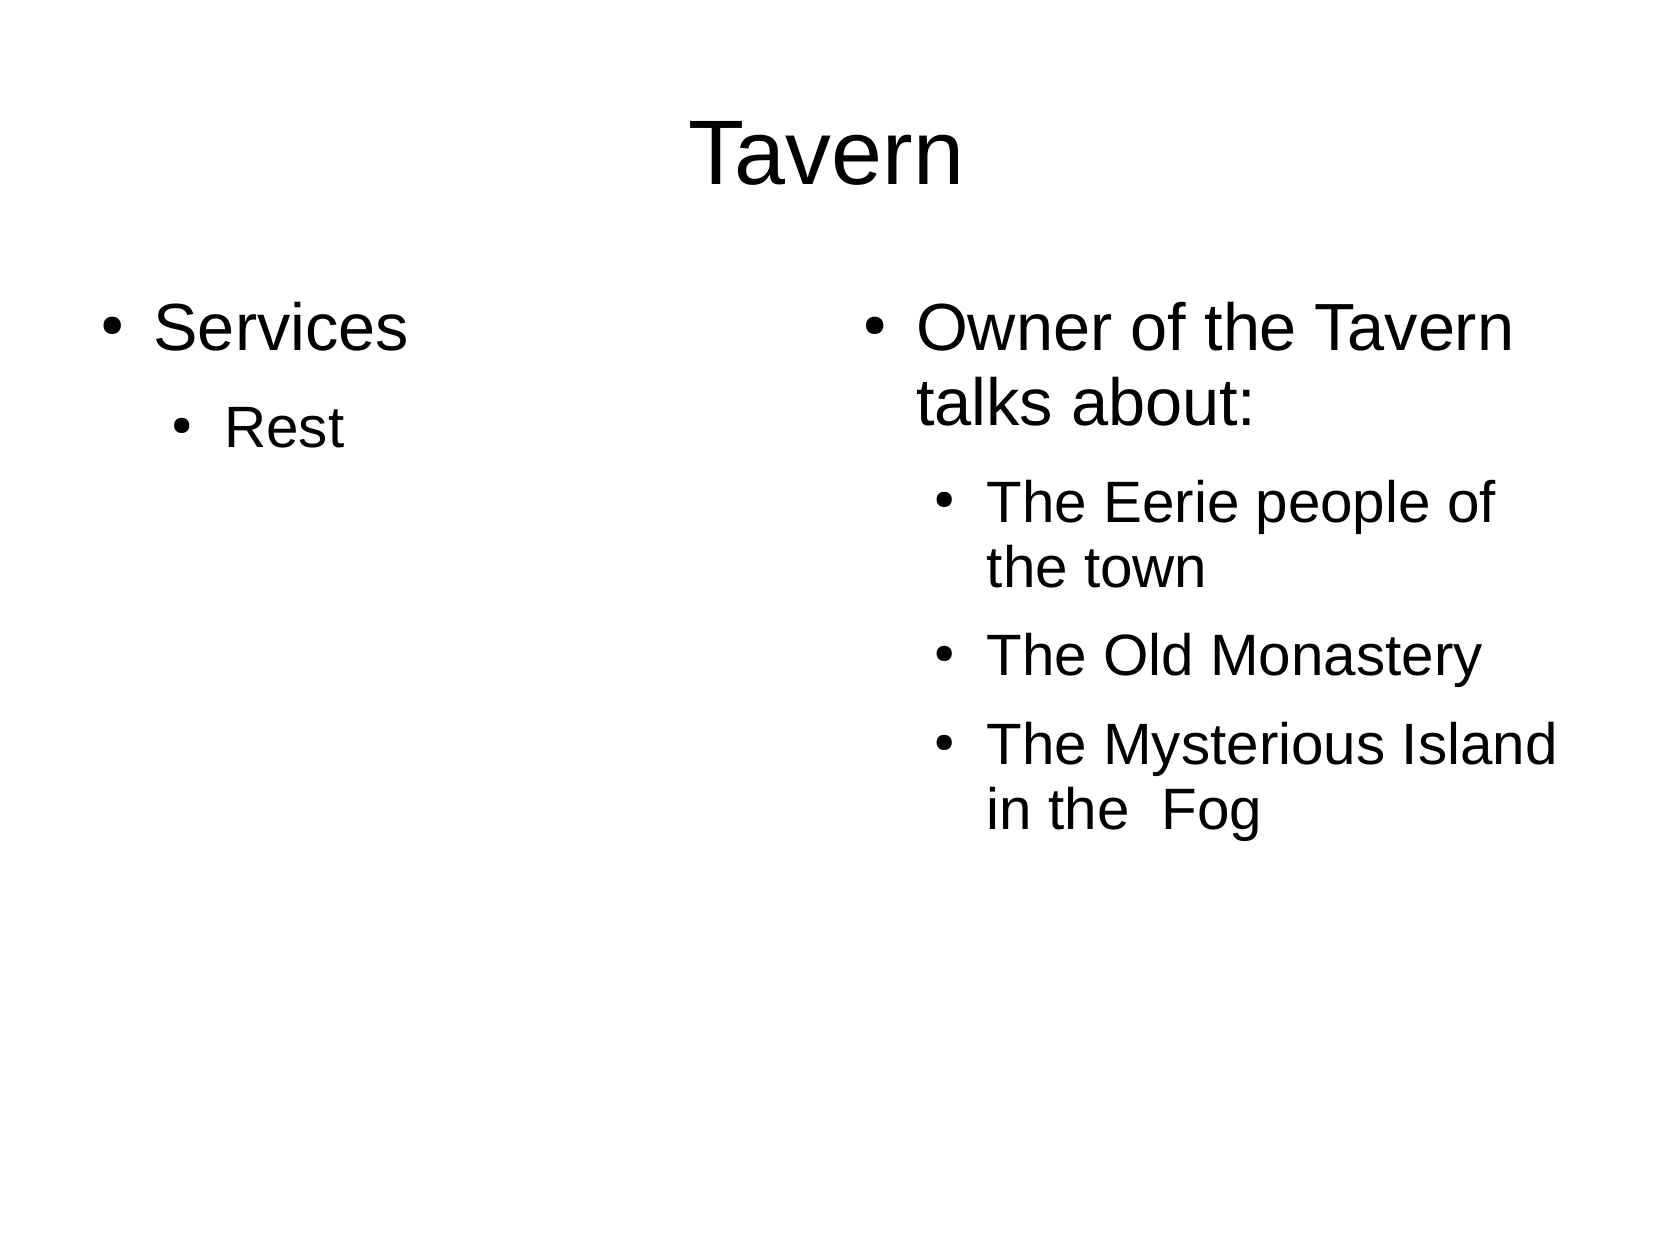

# Tavern
Services
Rest
Owner of the Tavern talks about:
The Eerie people of the town
The Old Monastery
The Mysterious Island in the Fog